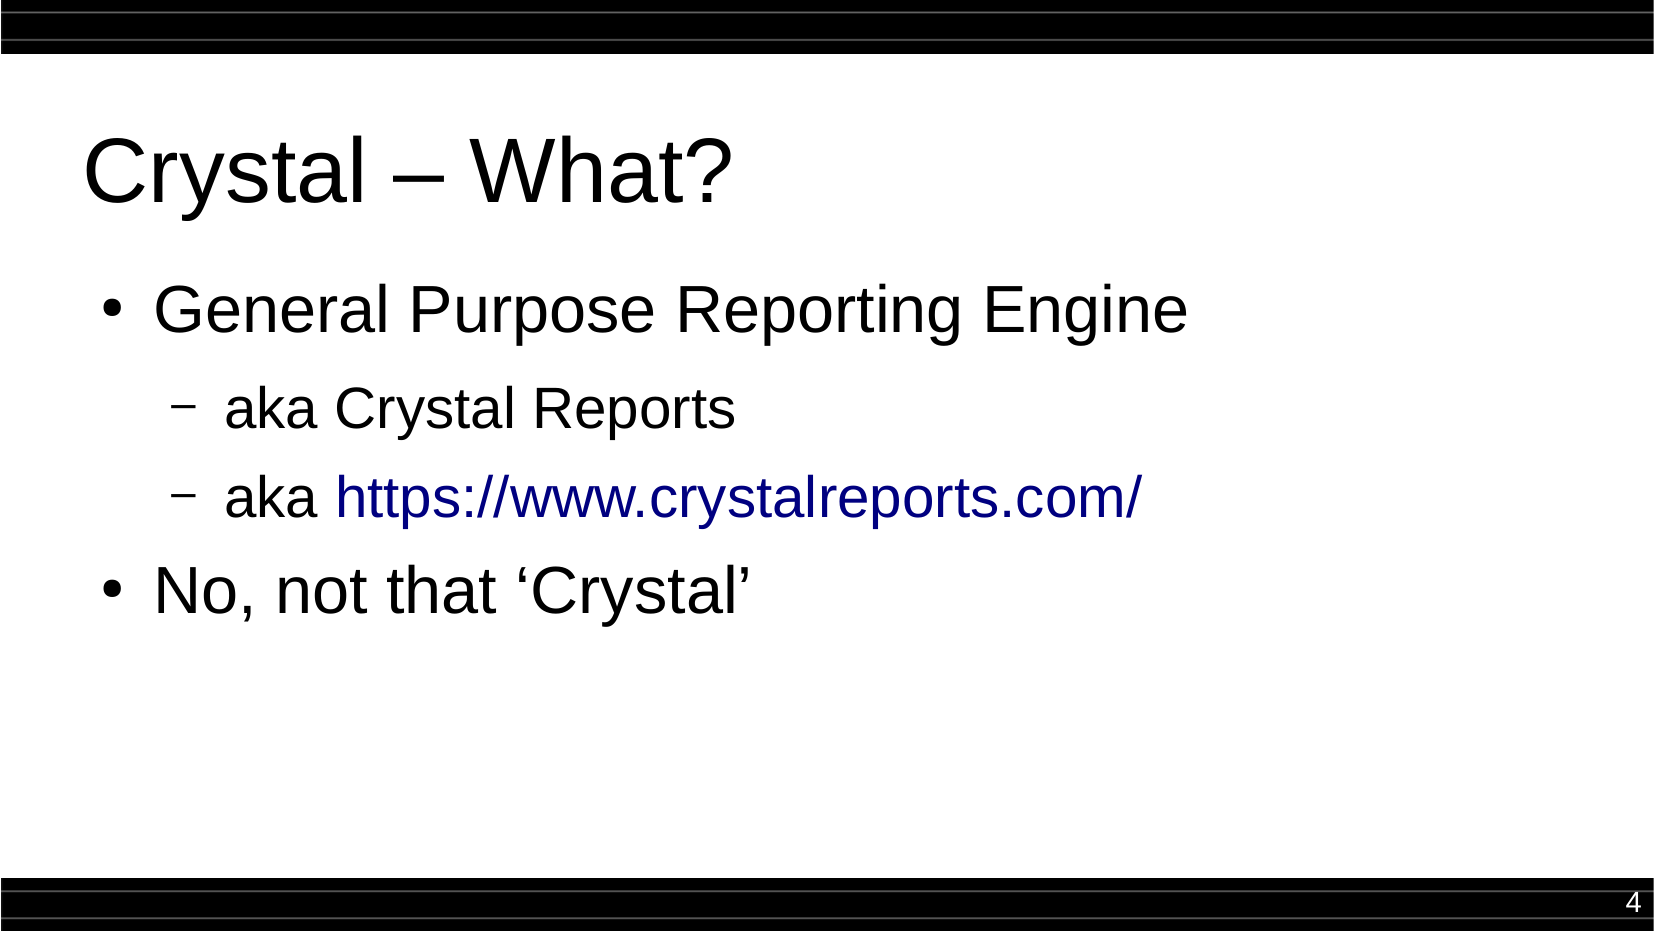

# Crystal – What?
General Purpose Reporting Engine
aka Crystal Reports
aka https://www.crystalreports.com/
No, not that ‘Crystal’